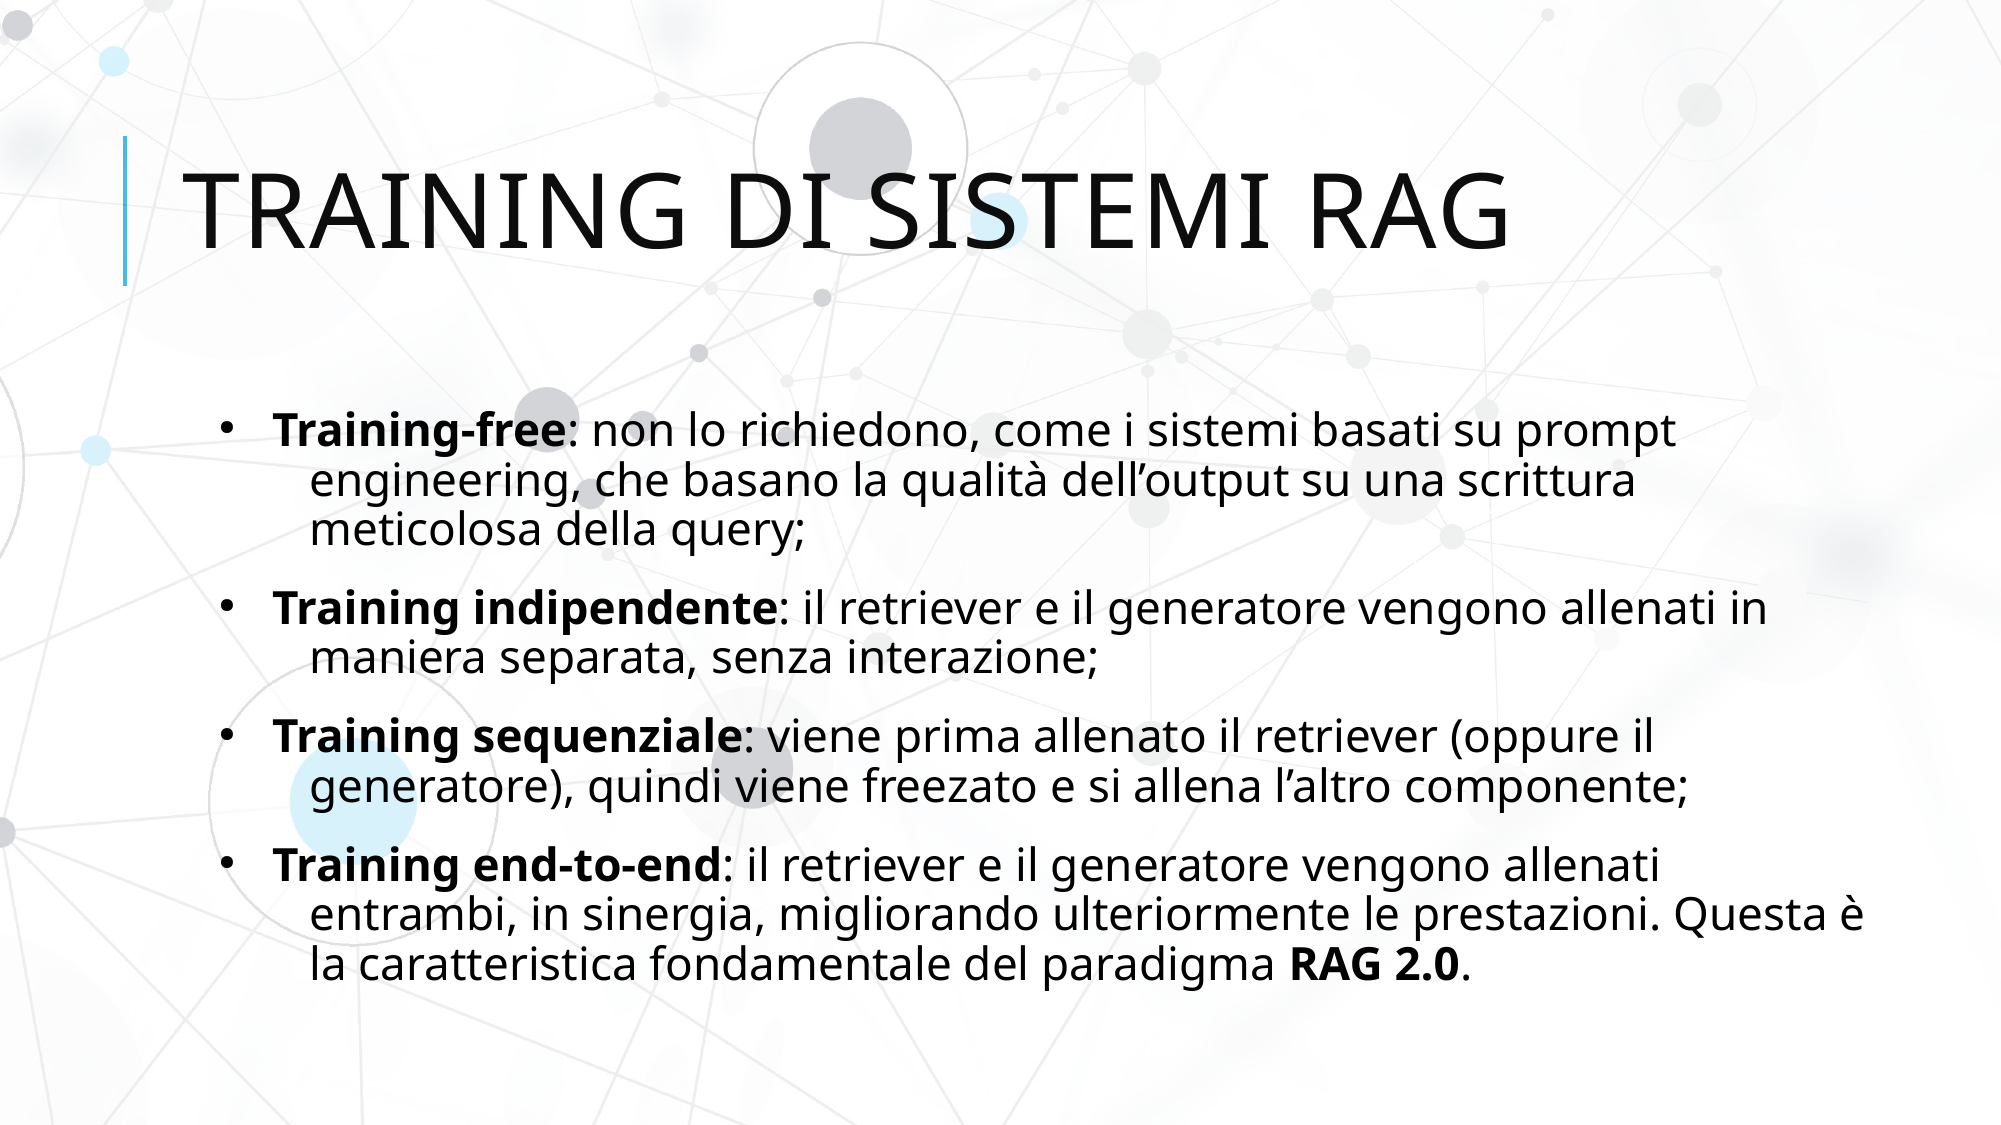

# Training di sistemi rag
Training-free: non lo richiedono, come i sistemi basati su prompt engineering, che basano la qualità dell’output su una scrittura meticolosa della query;
Training indipendente: il retriever e il generatore vengono allenati in maniera separata, senza interazione;
Training sequenziale: viene prima allenato il retriever (oppure il generatore), quindi viene freezato e si allena l’altro componente;
Training end-to-end: il retriever e il generatore vengono allenati entrambi, in sinergia, migliorando ulteriormente le prestazioni. Questa è la caratteristica fondamentale del paradigma RAG 2.0.